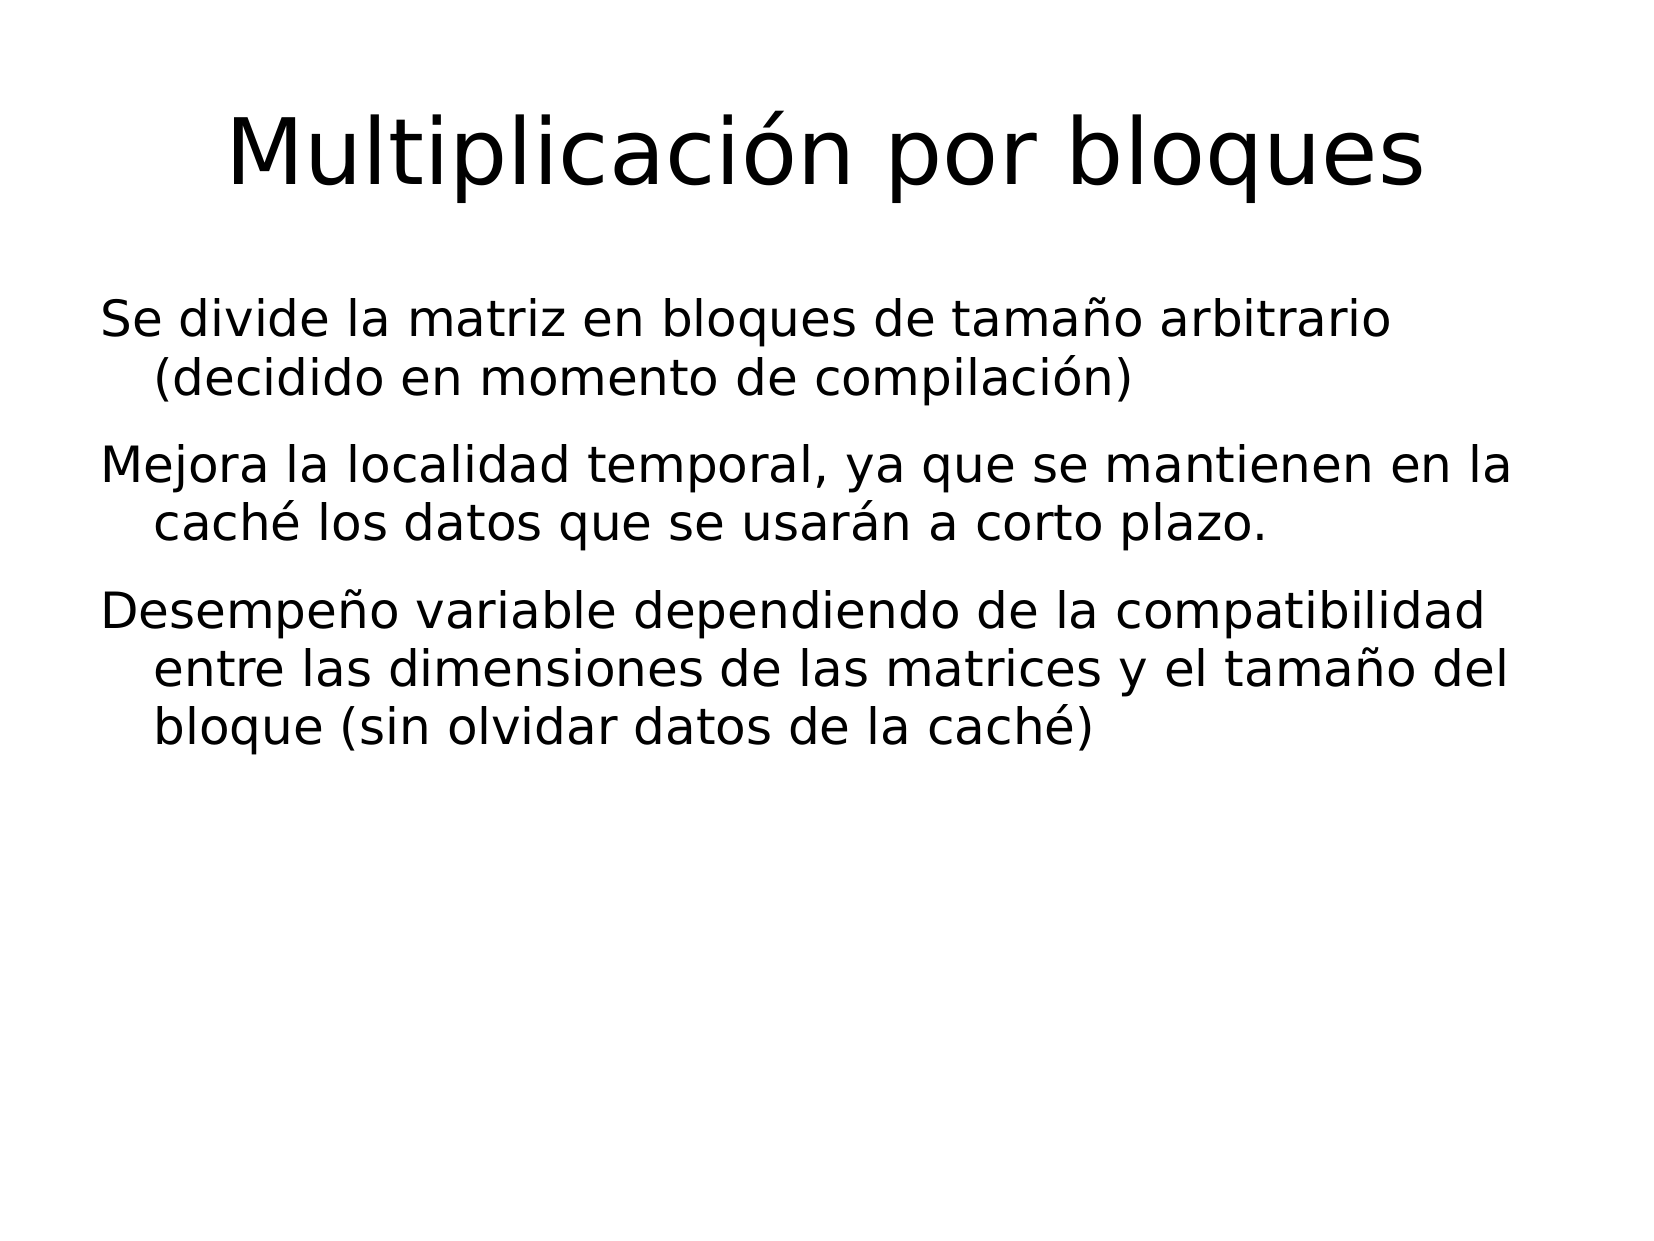

# Multiplicación por bloques
Se divide la matriz en bloques de tamaño arbitrario (decidido en momento de compilación)
Mejora la localidad temporal, ya que se mantienen en la caché los datos que se usarán a corto plazo.
Desempeño variable dependiendo de la compatibilidad entre las dimensiones de las matrices y el tamaño del bloque (sin olvidar datos de la caché)